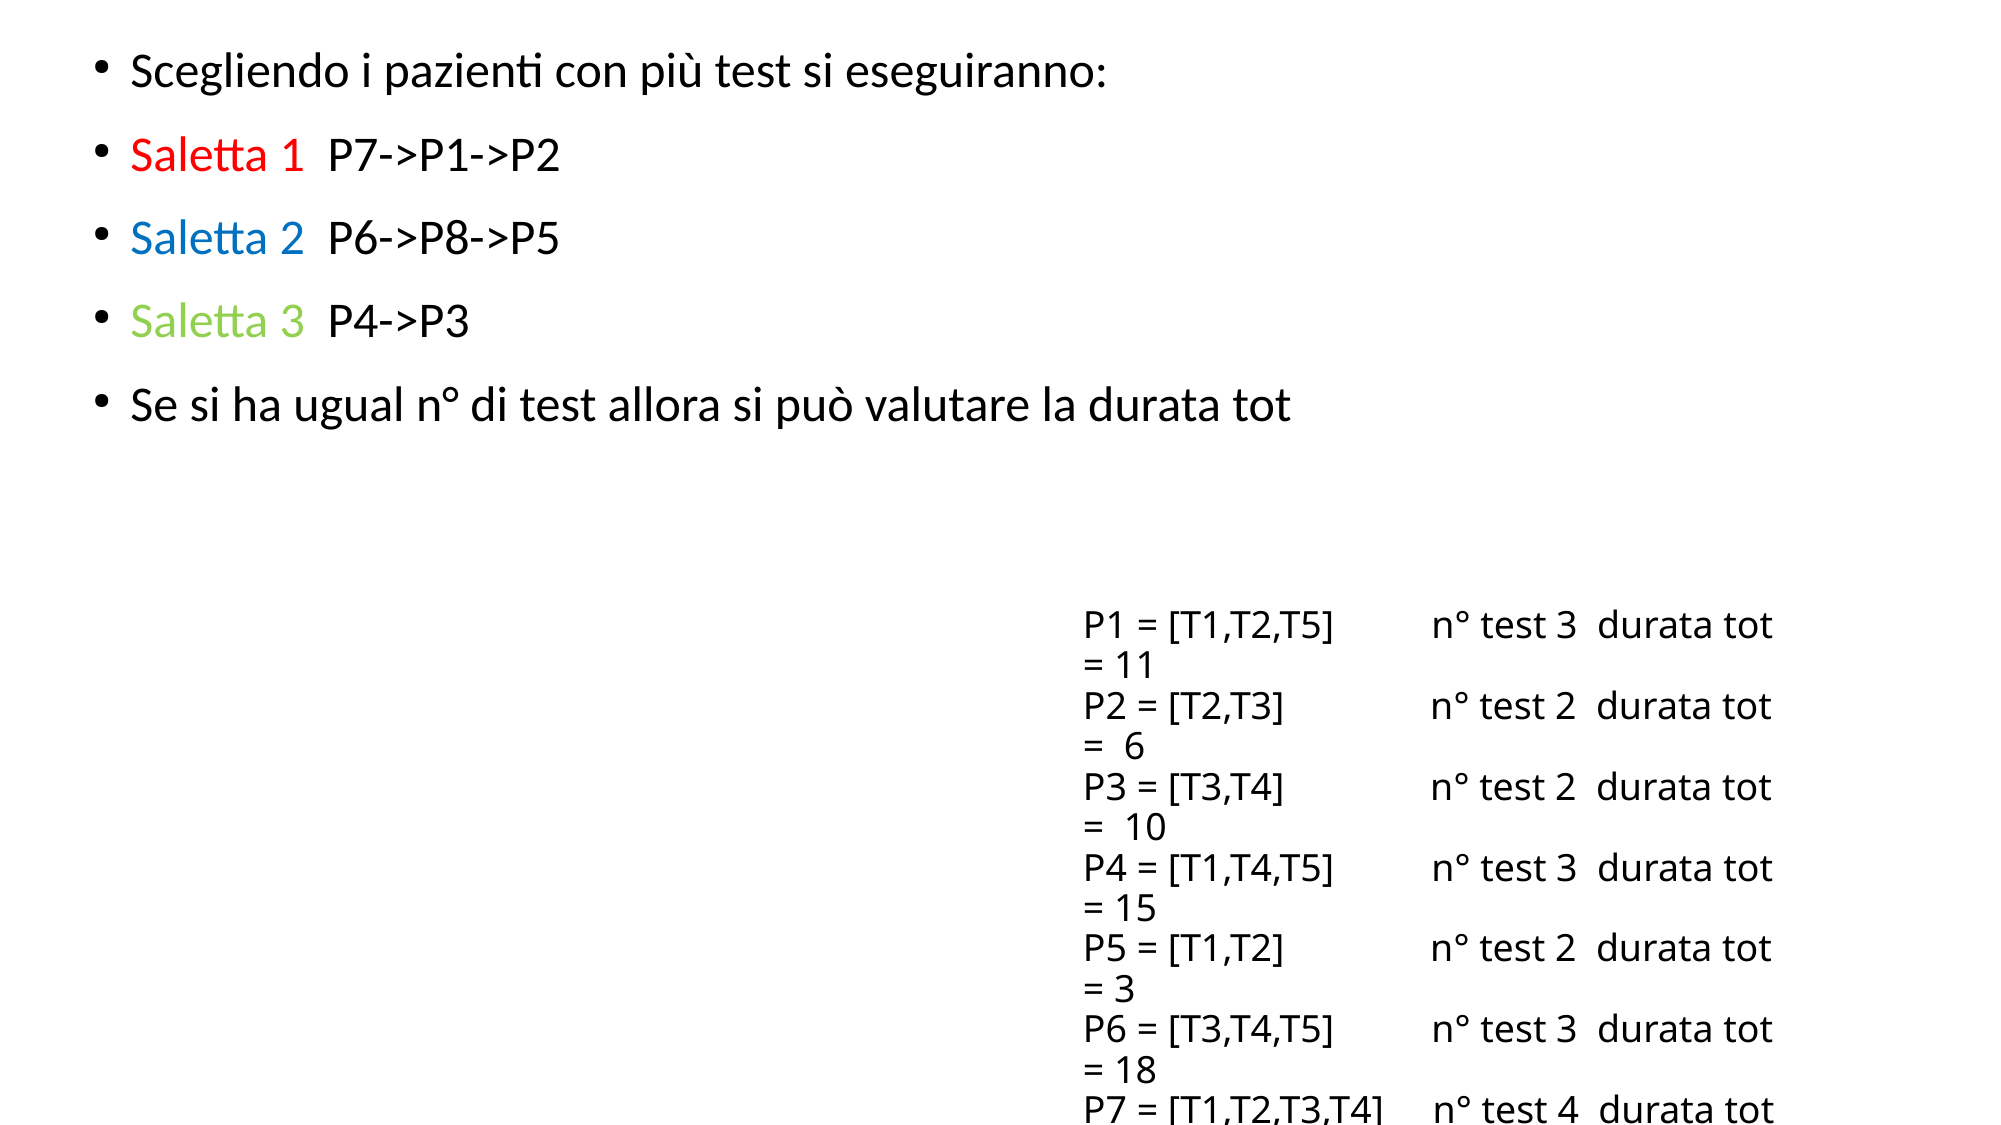

# Scegliendo i pazienti con più test si eseguiranno:
Saletta 1 P7->P1->P2
Saletta 2 P6->P8->P5
Saletta 3 P4->P3
Se si ha ugual n° di test allora si può valutare la durata tot
P1 = [T1,T2,T5] n° test 3 durata tot = 11
P2 = [T2,T3] n° test 2 durata tot = 6
P3 = [T3,T4] n° test 2 durata tot = 10
P4 = [T1,T4,T5] n° test 3 durata tot = 15
P5 = [T1,T2] n° test 2 durata tot = 3
P6 = [T3,T4,T5] n° test 3 durata tot = 18
P7 = [T1,T2,T3,T4] n° test 4 durata tot = 13
P8 = [T4,T5] n° test 2 durata tot = 14